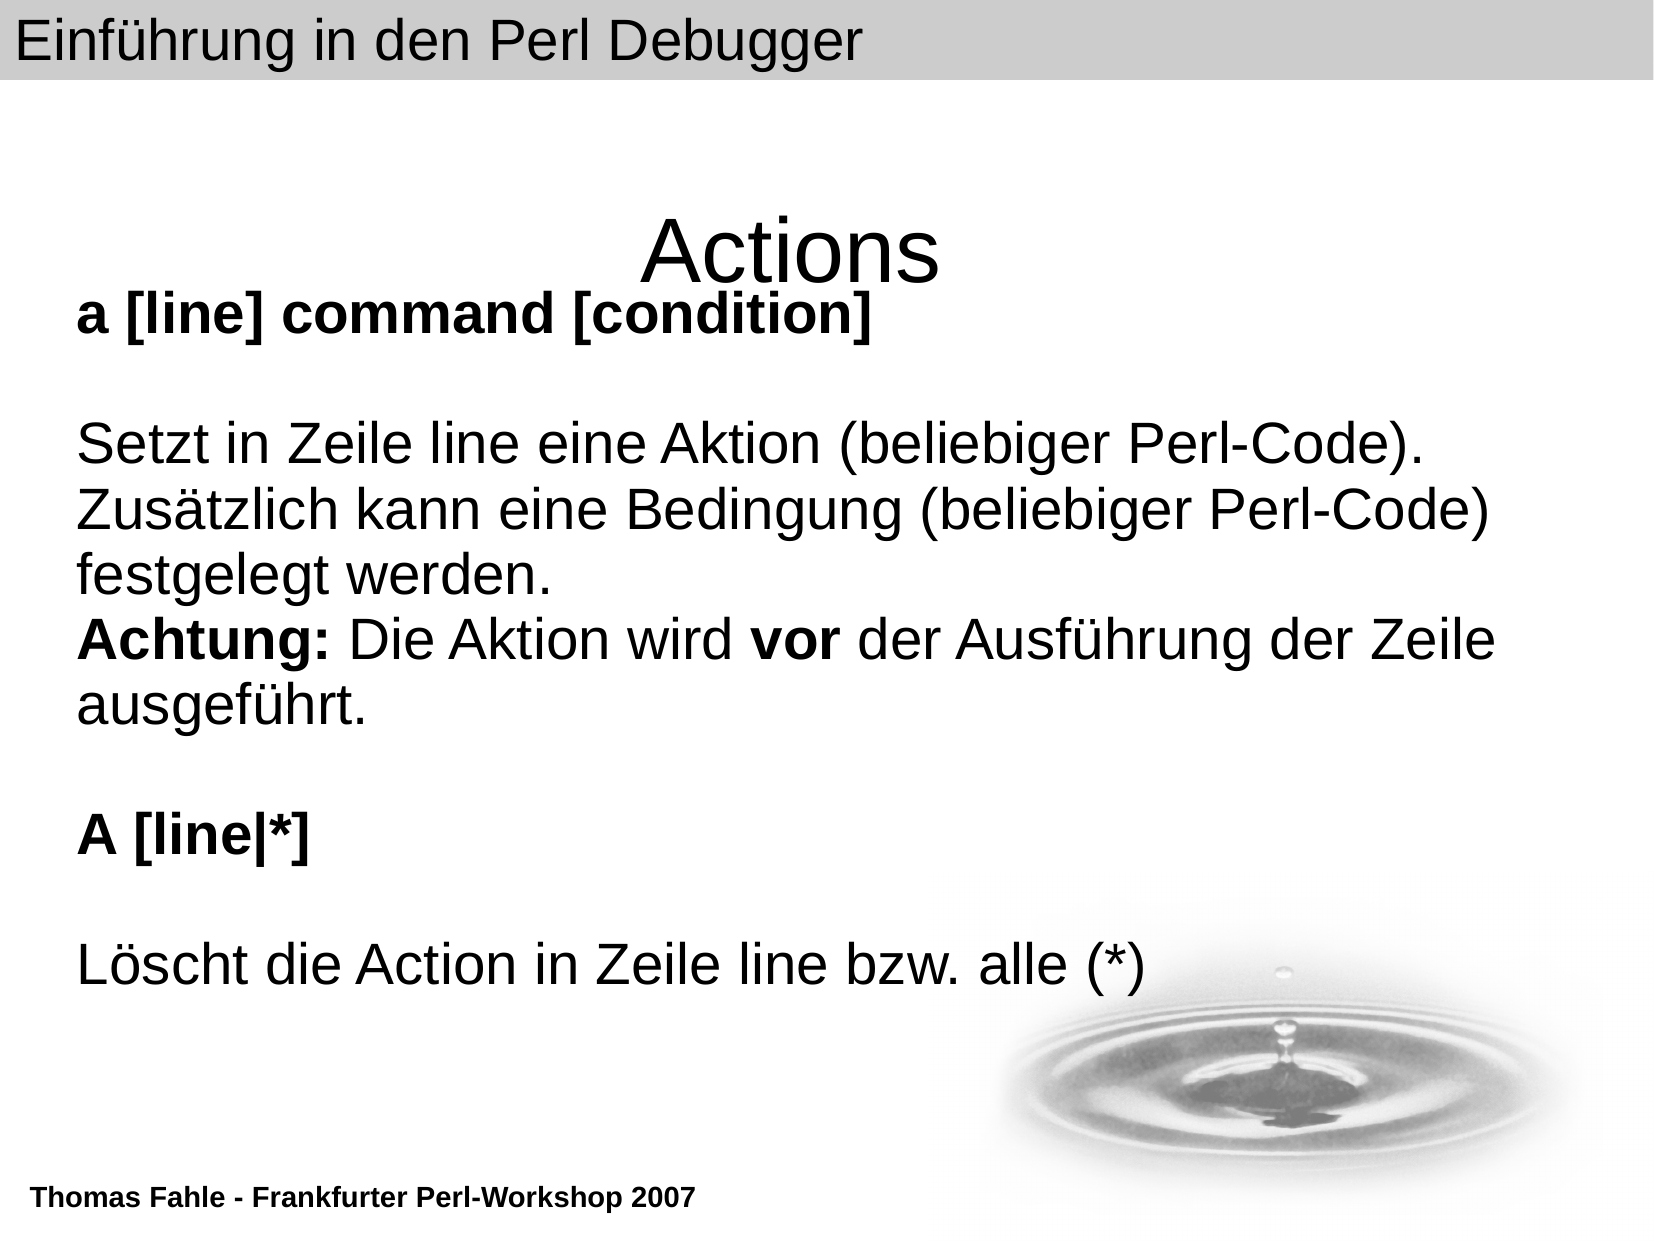

# Actions
a [line] command [condition]
Setzt in Zeile line eine Aktion (beliebiger Perl-Code).
Zusätzlich kann eine Bedingung (beliebiger Perl-Code) festgelegt werden.
Achtung: Die Aktion wird vor der Ausführung der Zeile ausgeführt.
A [line|*]
Löscht die Action in Zeile line bzw. alle (*)